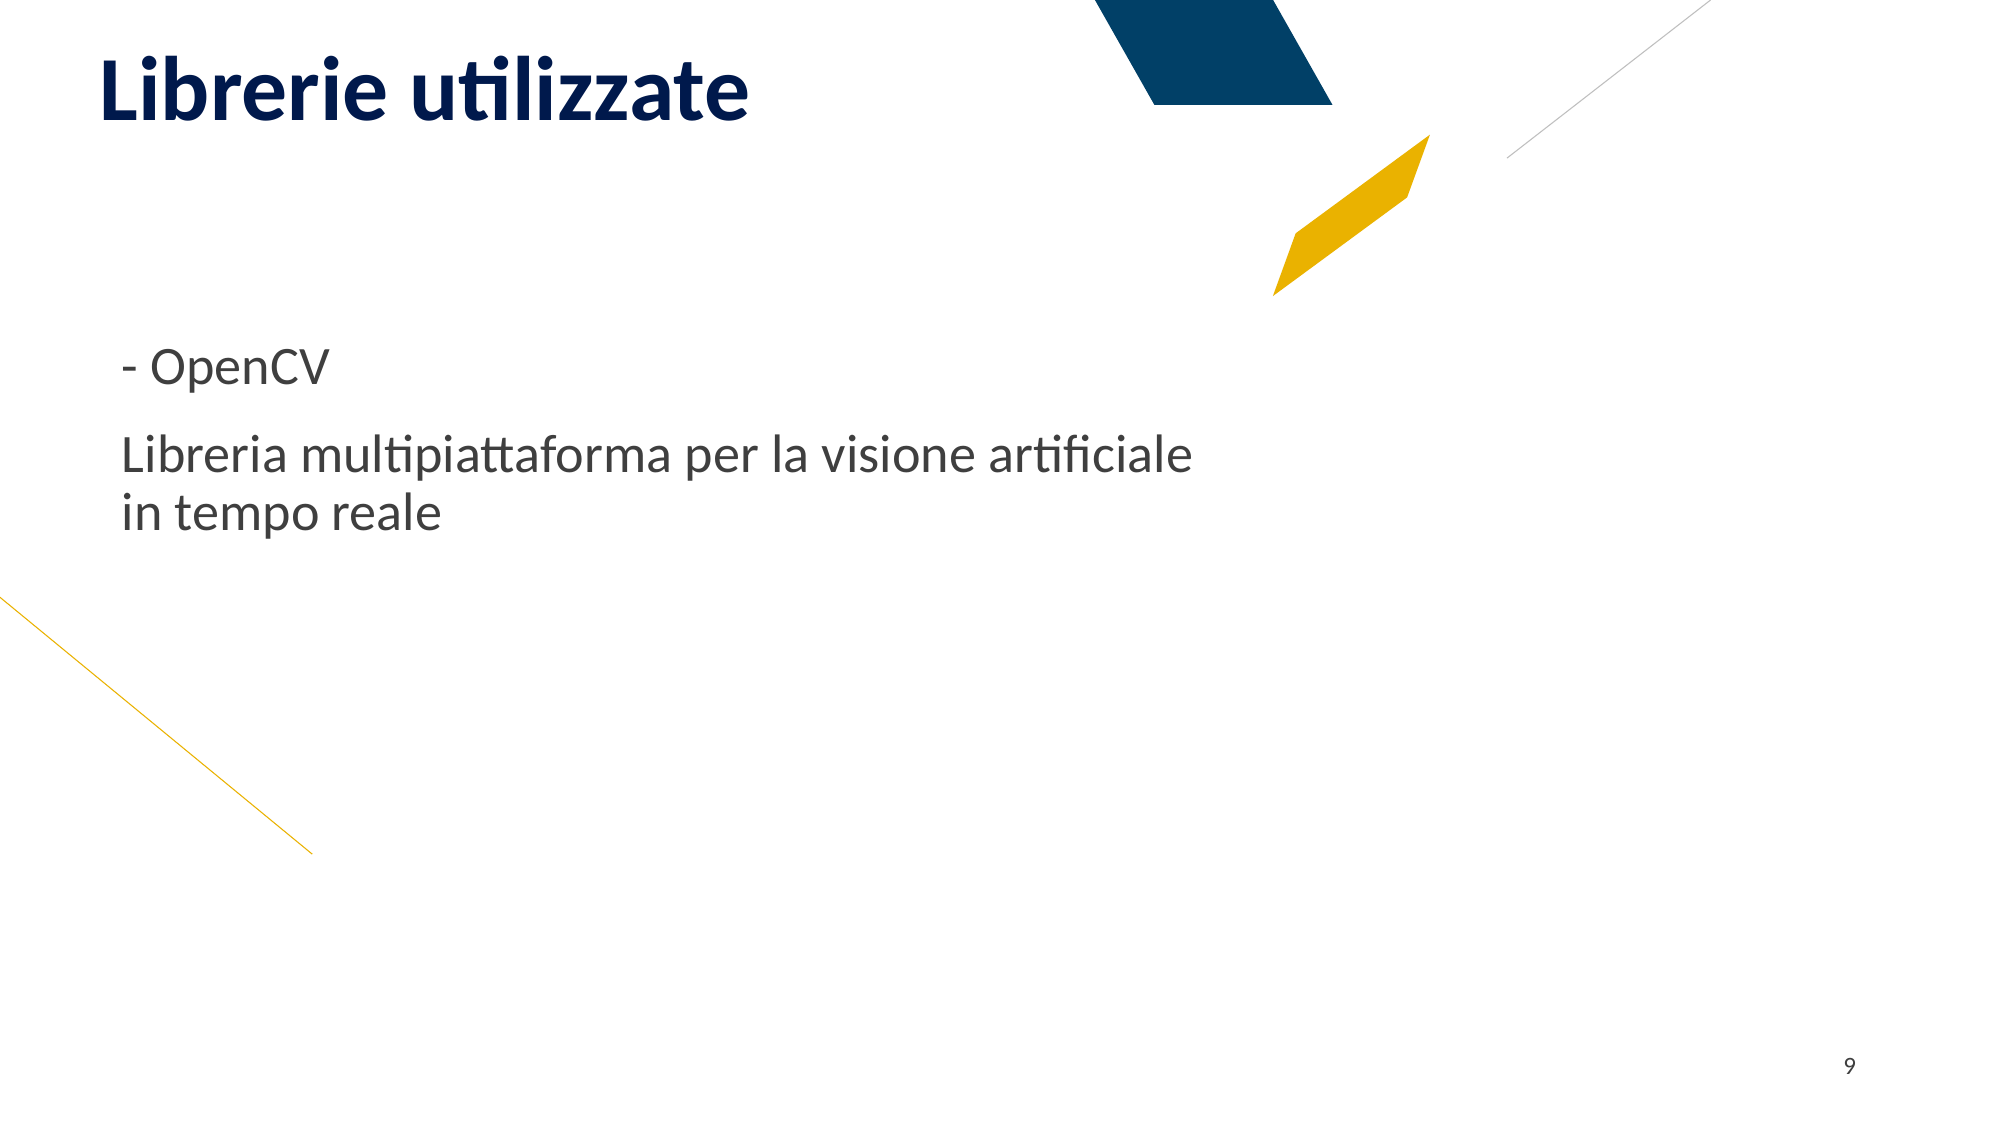

# Librerie utilizzate
- OpenCV
Libreria multipiattaforma per la visione artificiale in tempo reale